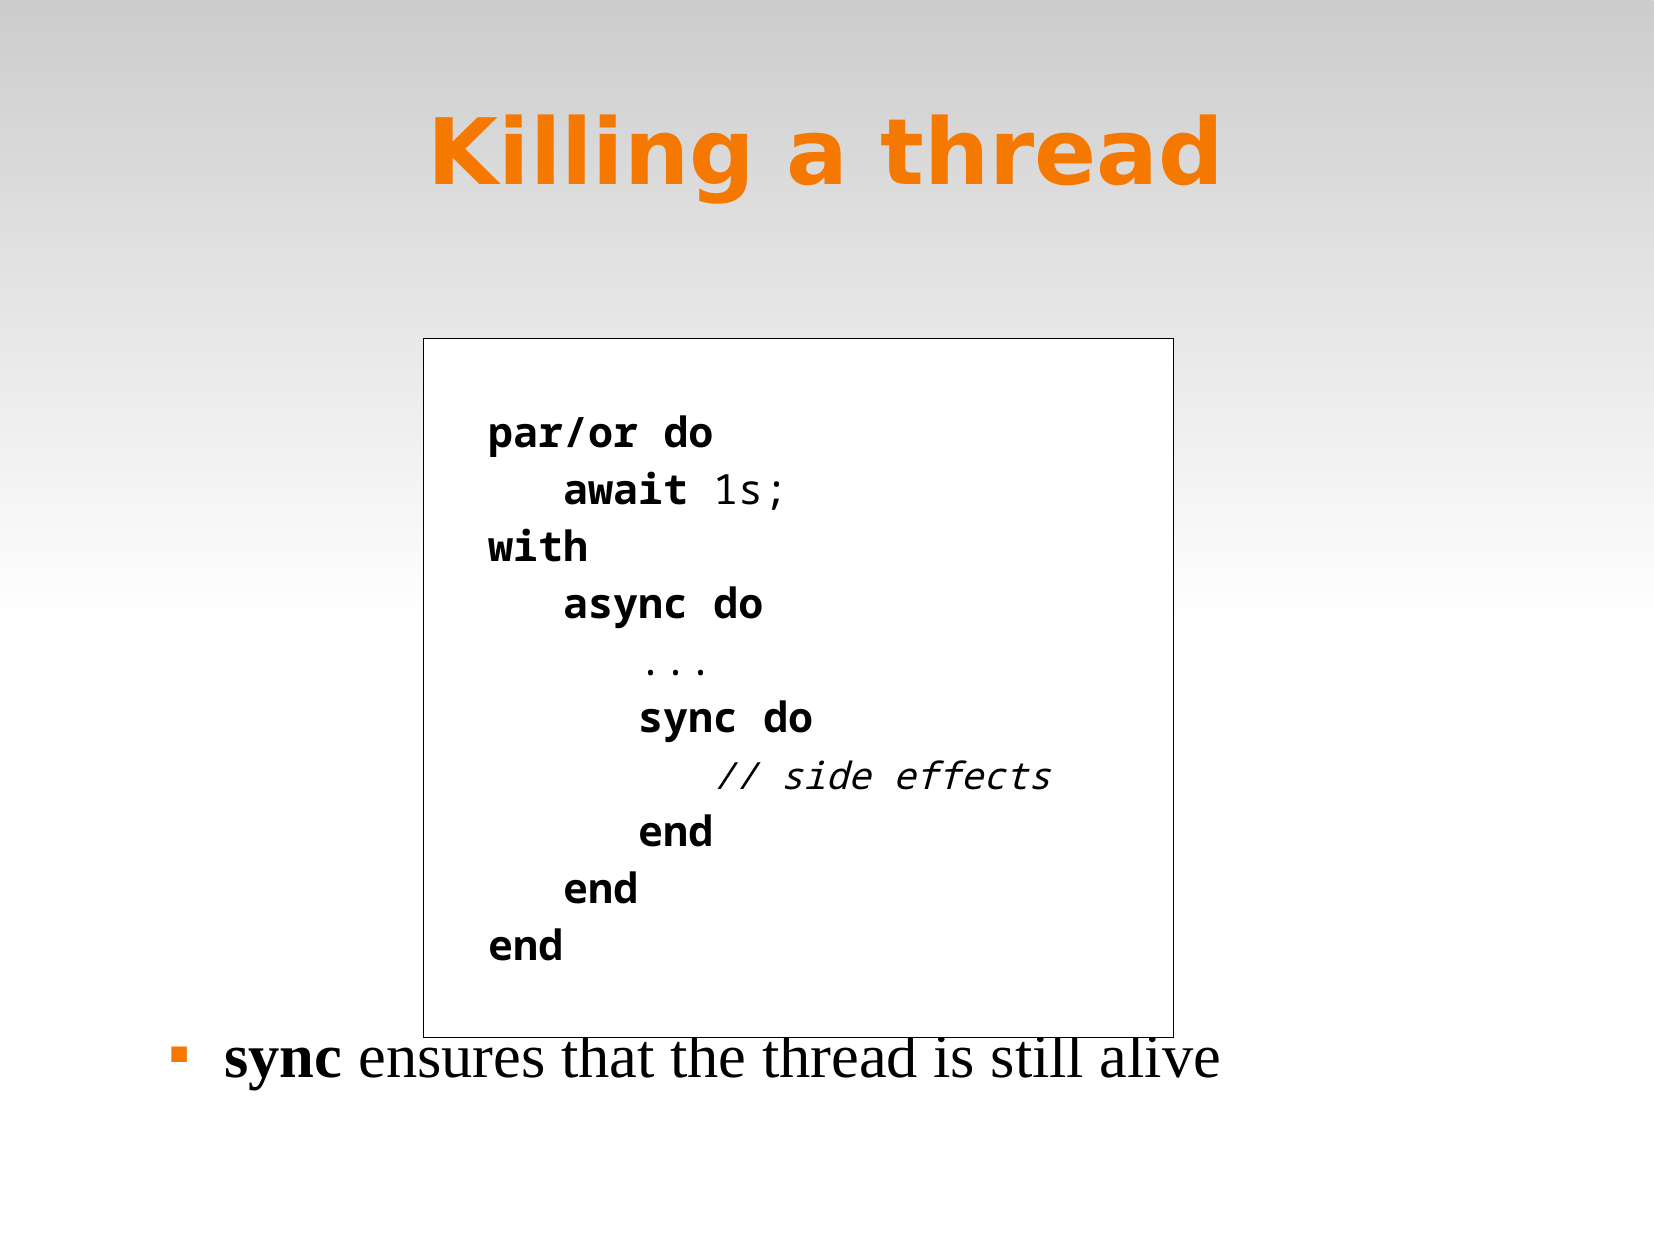

# Killing a thread
sync ensures that the thread is still alive
 par/or do
 await 1s;
 with
 async do
 ...
 sync do
 // side effects
 end
 end
 end